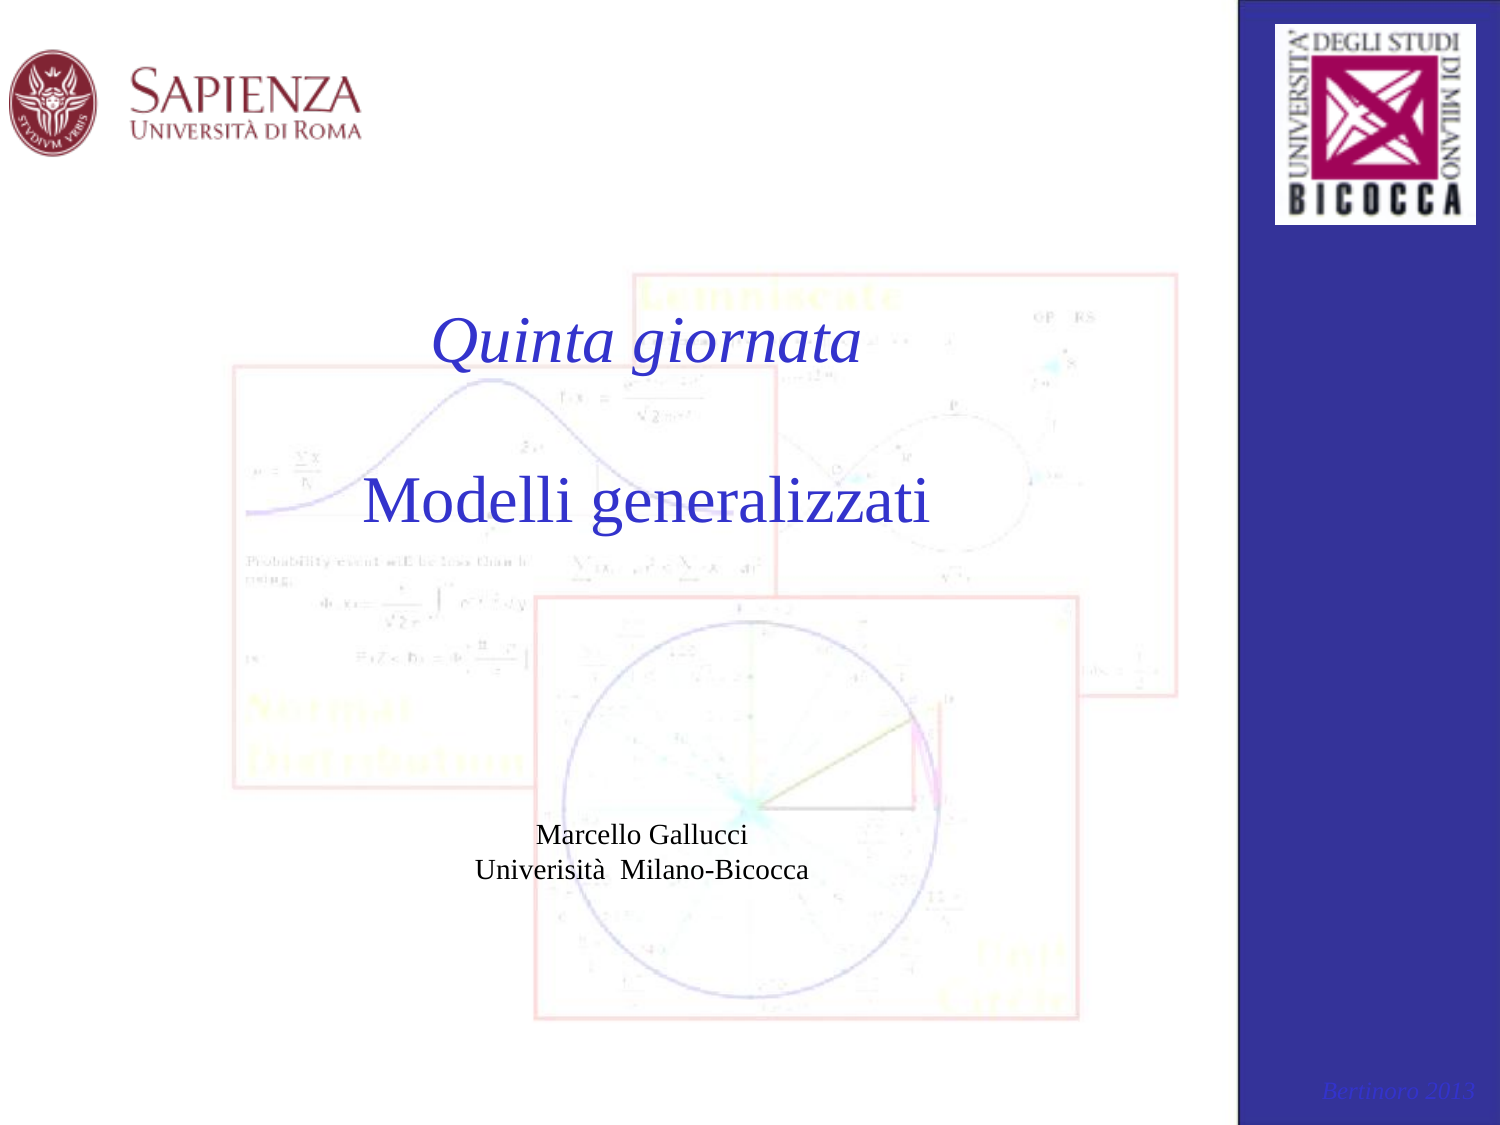

# Quinta giornata Modelli generalizzati
Marcello Gallucci
Univerisità Milano-Bicocca
Bertinoro 2013